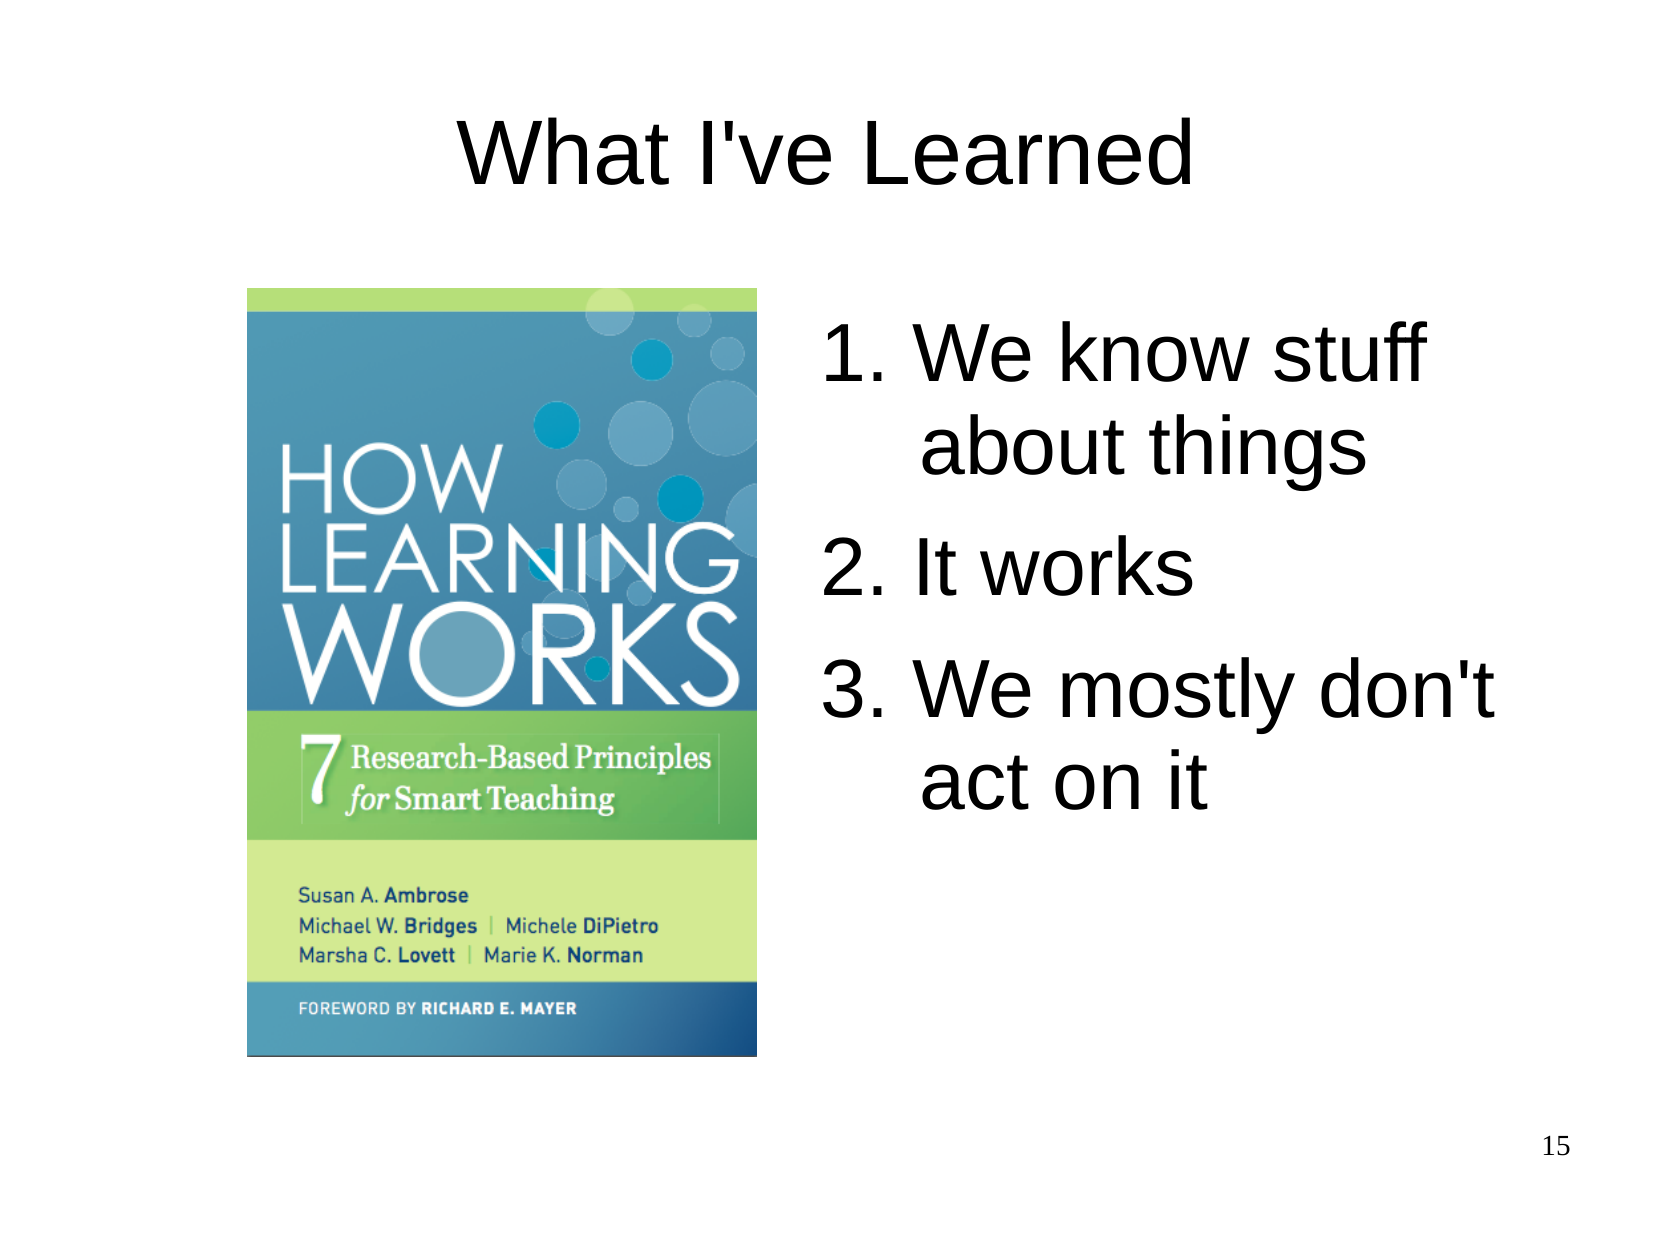

# What I've Learned
 We know stuff about things
 It works
 We mostly don't act on it
15